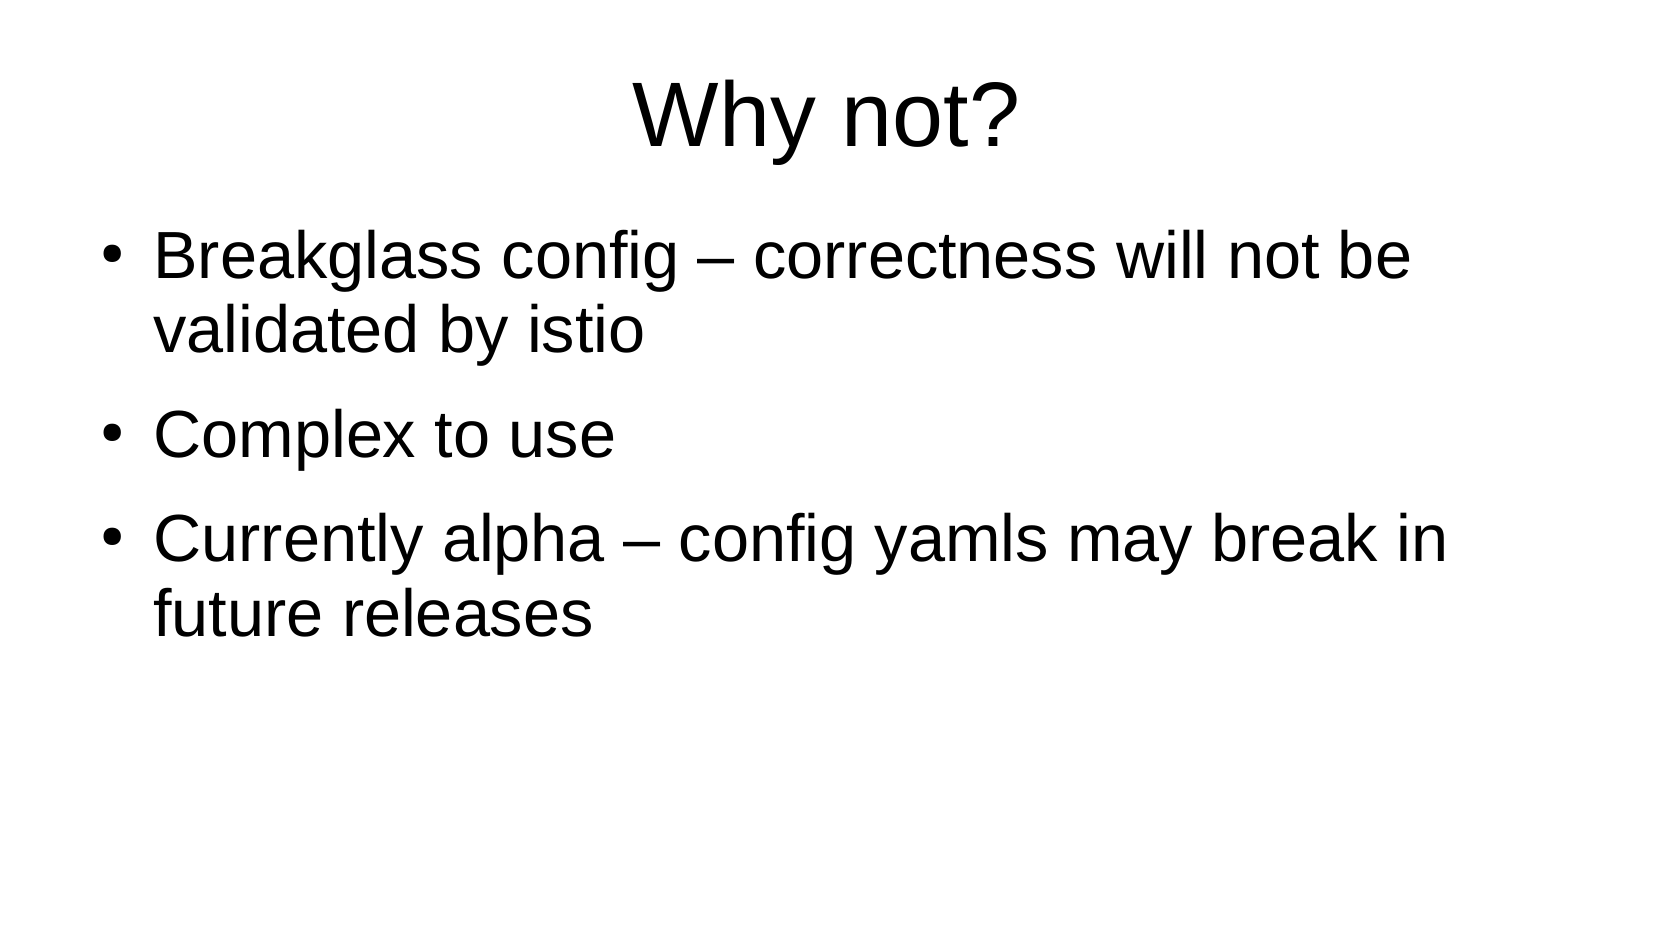

# Why not?
Breakglass config – correctness will not be validated by istio
Complex to use
Currently alpha – config yamls may break in future releases